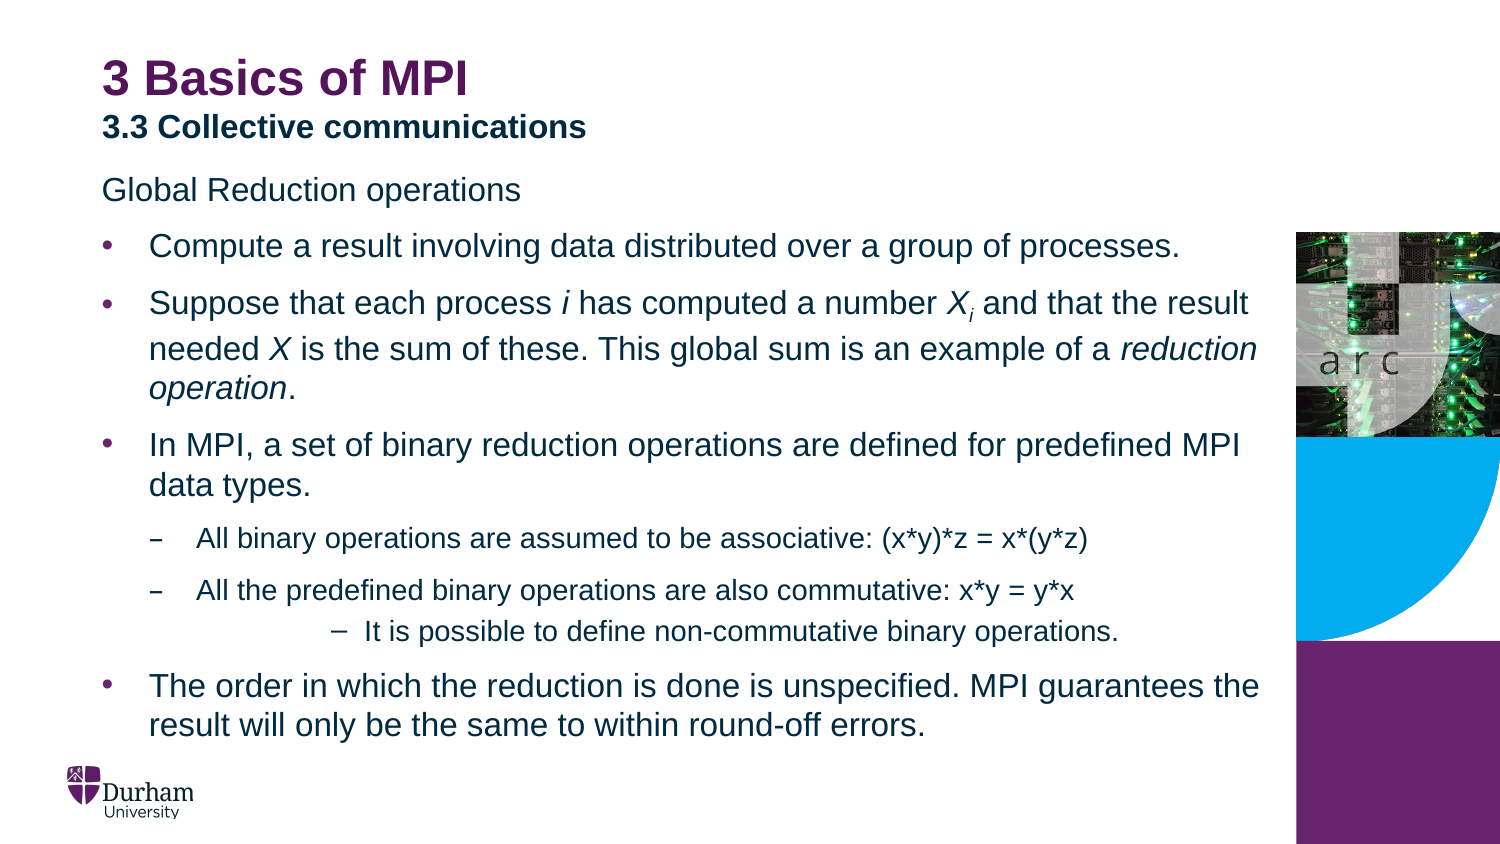

# 3 Basics of MPI 3.3 Collective communications
Global Reduction operations
Compute a result involving data distributed over a group of processes.
Suppose that each process i has computed a number Xi and that the result needed X is the sum of these. This global sum is an example of a reduction operation.
In MPI, a set of binary reduction operations are defined for predefined MPI data types.
All binary operations are assumed to be associative: (x*y)*z = x*(y*z)
All the predefined binary operations are also commutative: x*y = y*x
It is possible to define non-commutative binary operations.
The order in which the reduction is done is unspecified. MPI guarantees the result will only be the same to within round-off errors.